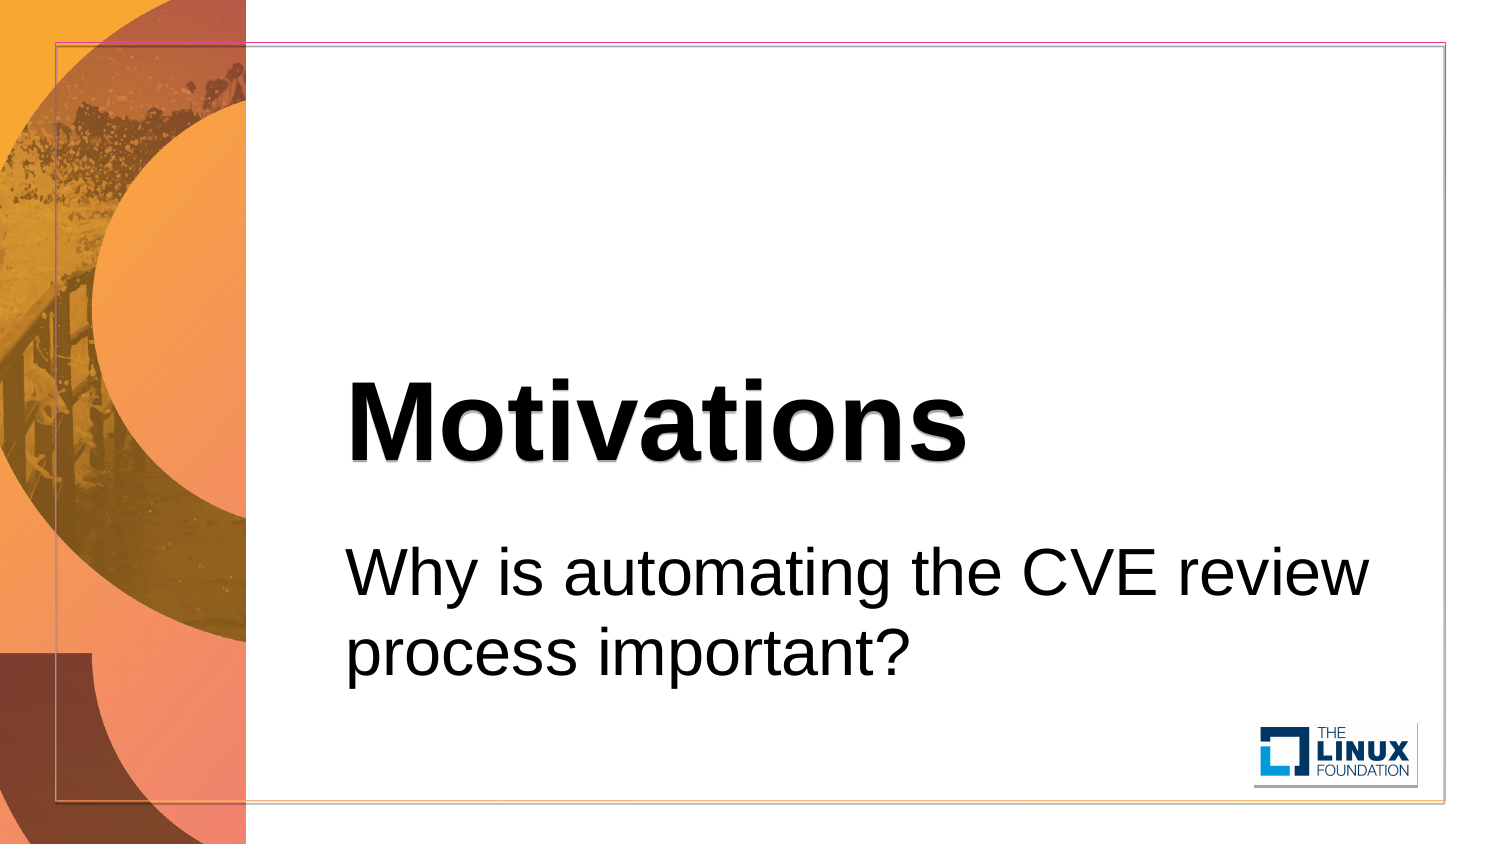

# Motivations
Why is automating the CVE review process important?